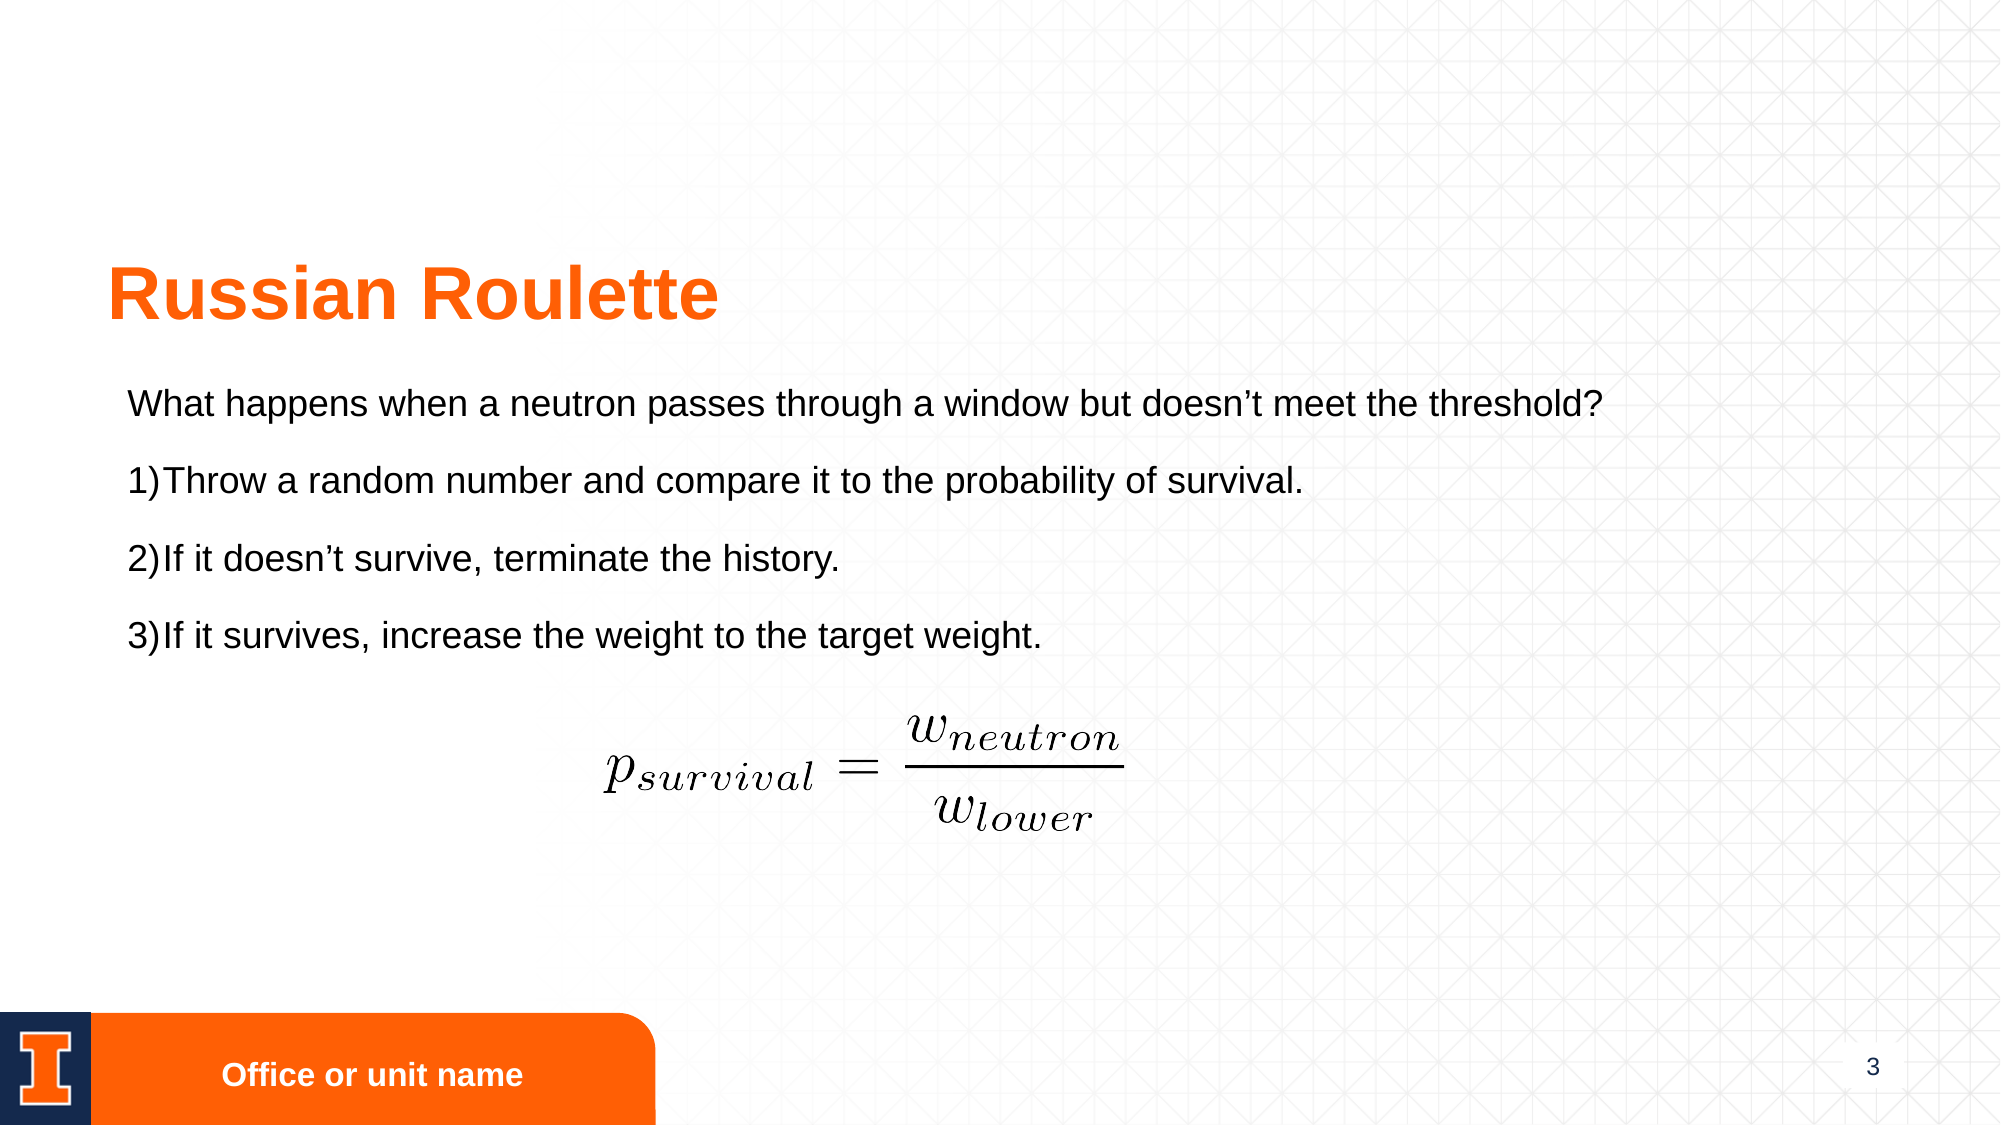

# Russian Roulette
What happens when a neutron passes through a window but doesn’t meet the threshold?
Throw a random number and compare it to the probability of survival.
If it doesn’t survive, terminate the history.
If it survives, increase the weight to the target weight.
3
Office or unit name